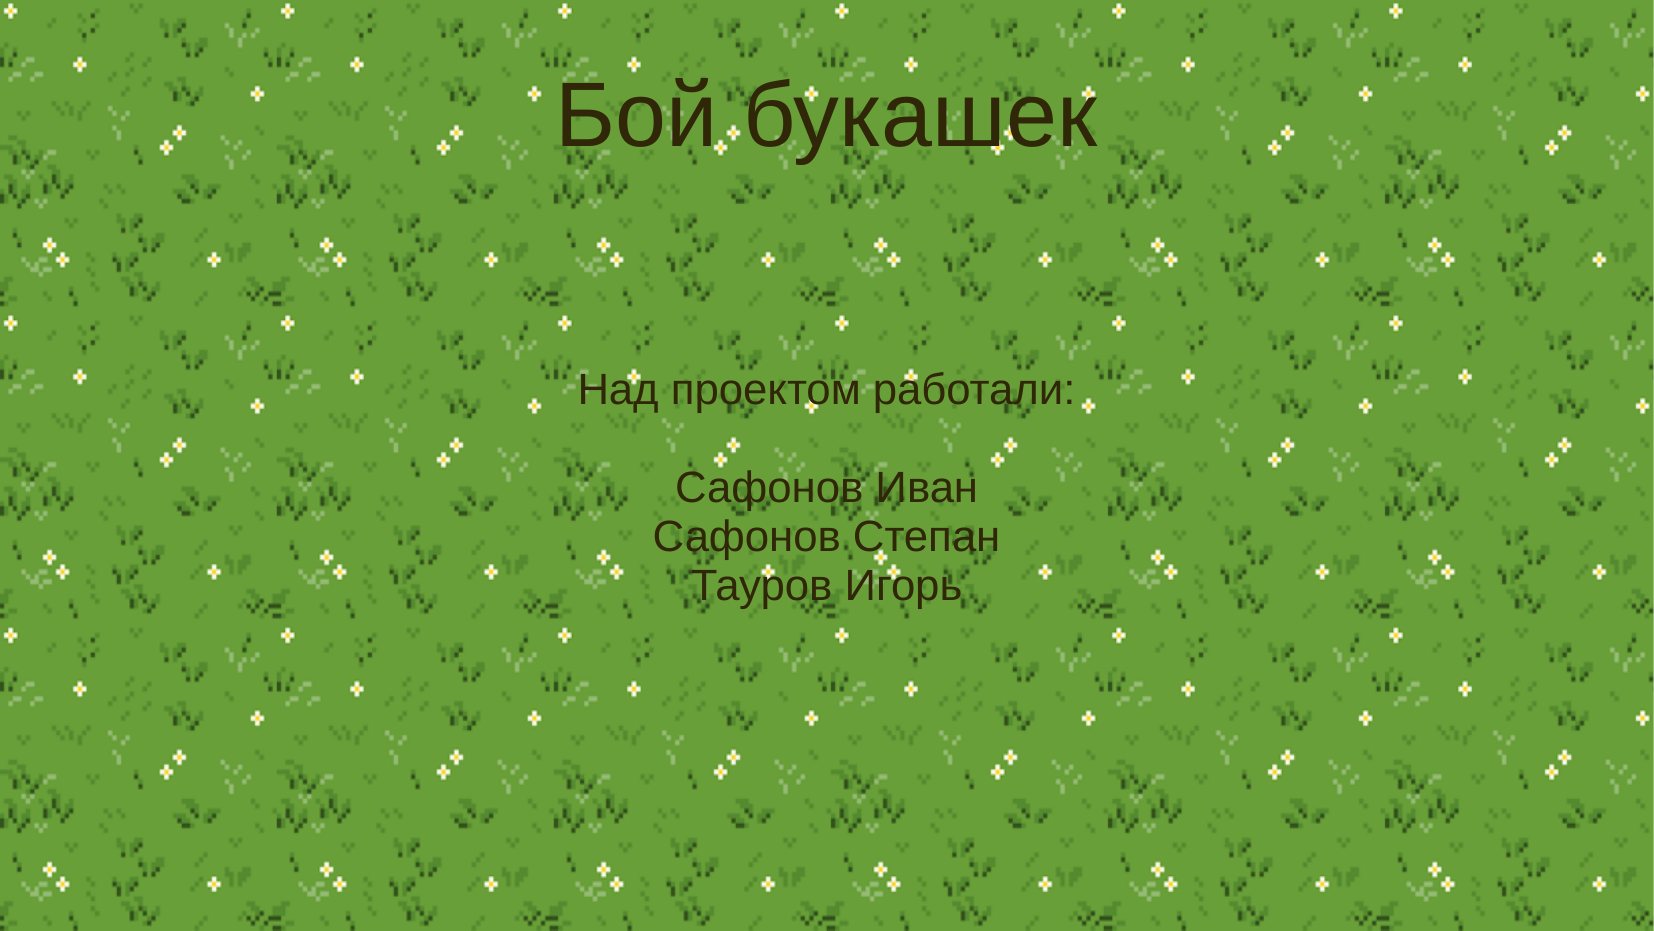

# Бой букашек
Над проектом работали:
Сафонов Иван
Сафонов Степан
Тауров Игорь